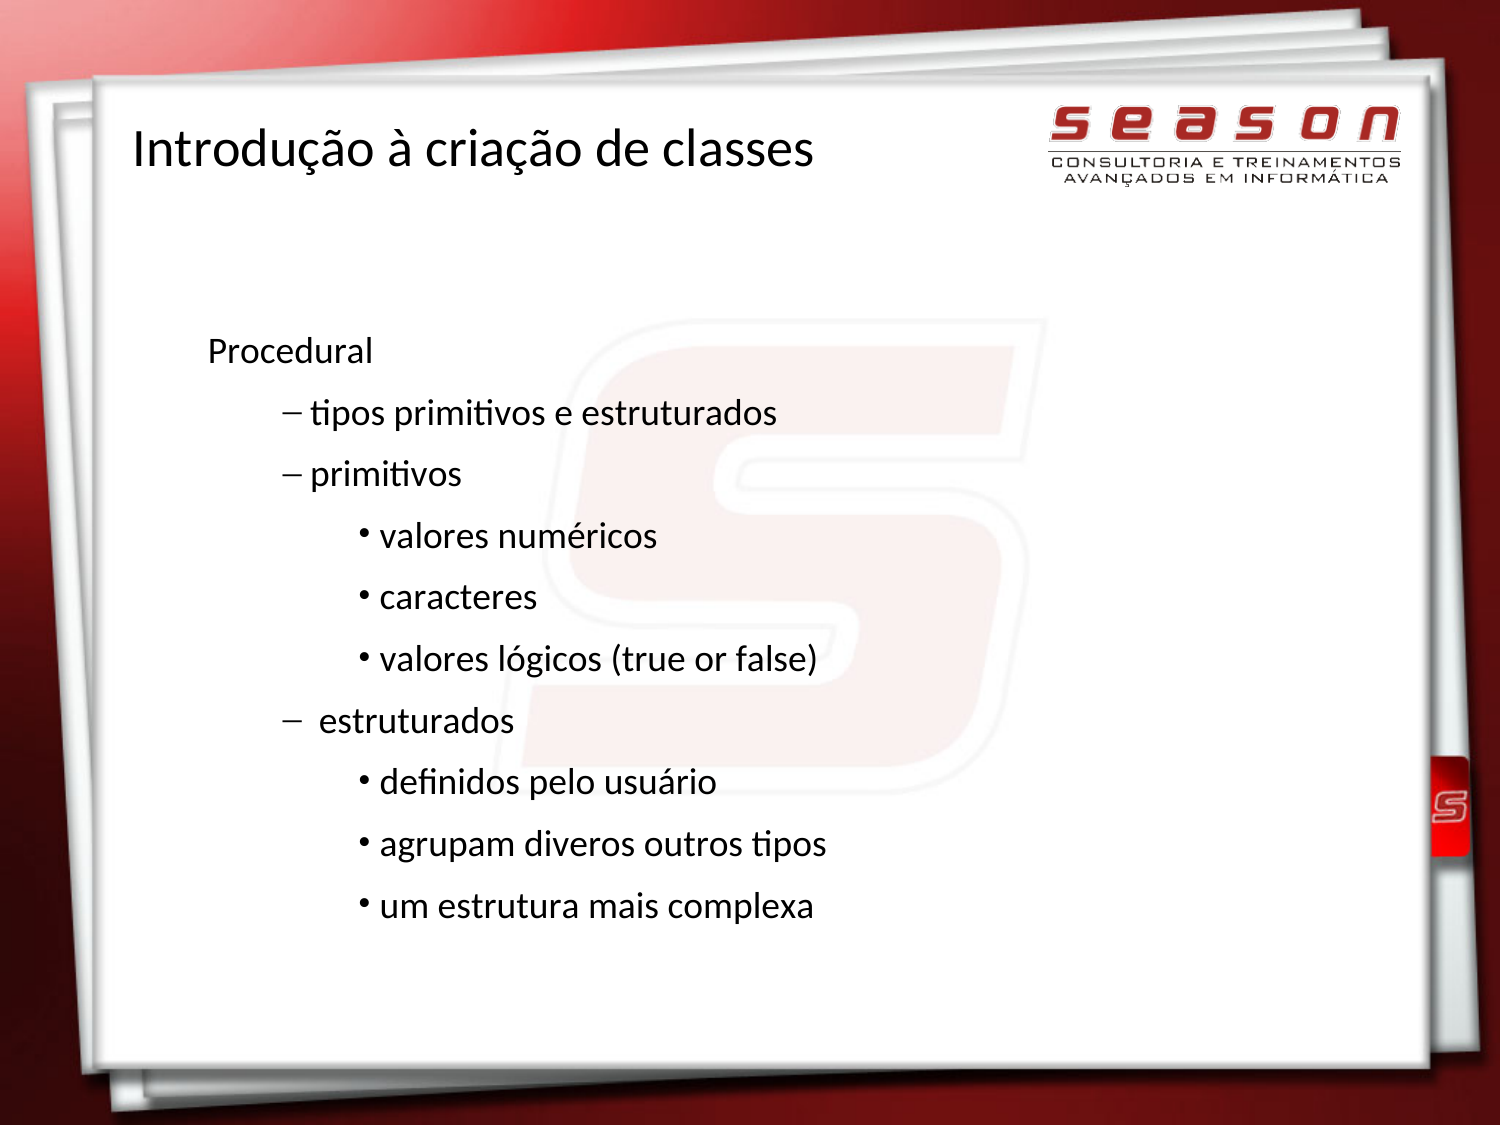

# Introdução à criação de classes
Procedural
 tipos primitivos e estruturados
 primitivos
 valores numéricos
 caracteres
 valores lógicos (true or false)
 estruturados
 definidos pelo usuário
 agrupam diveros outros tipos
 um estrutura mais complexa